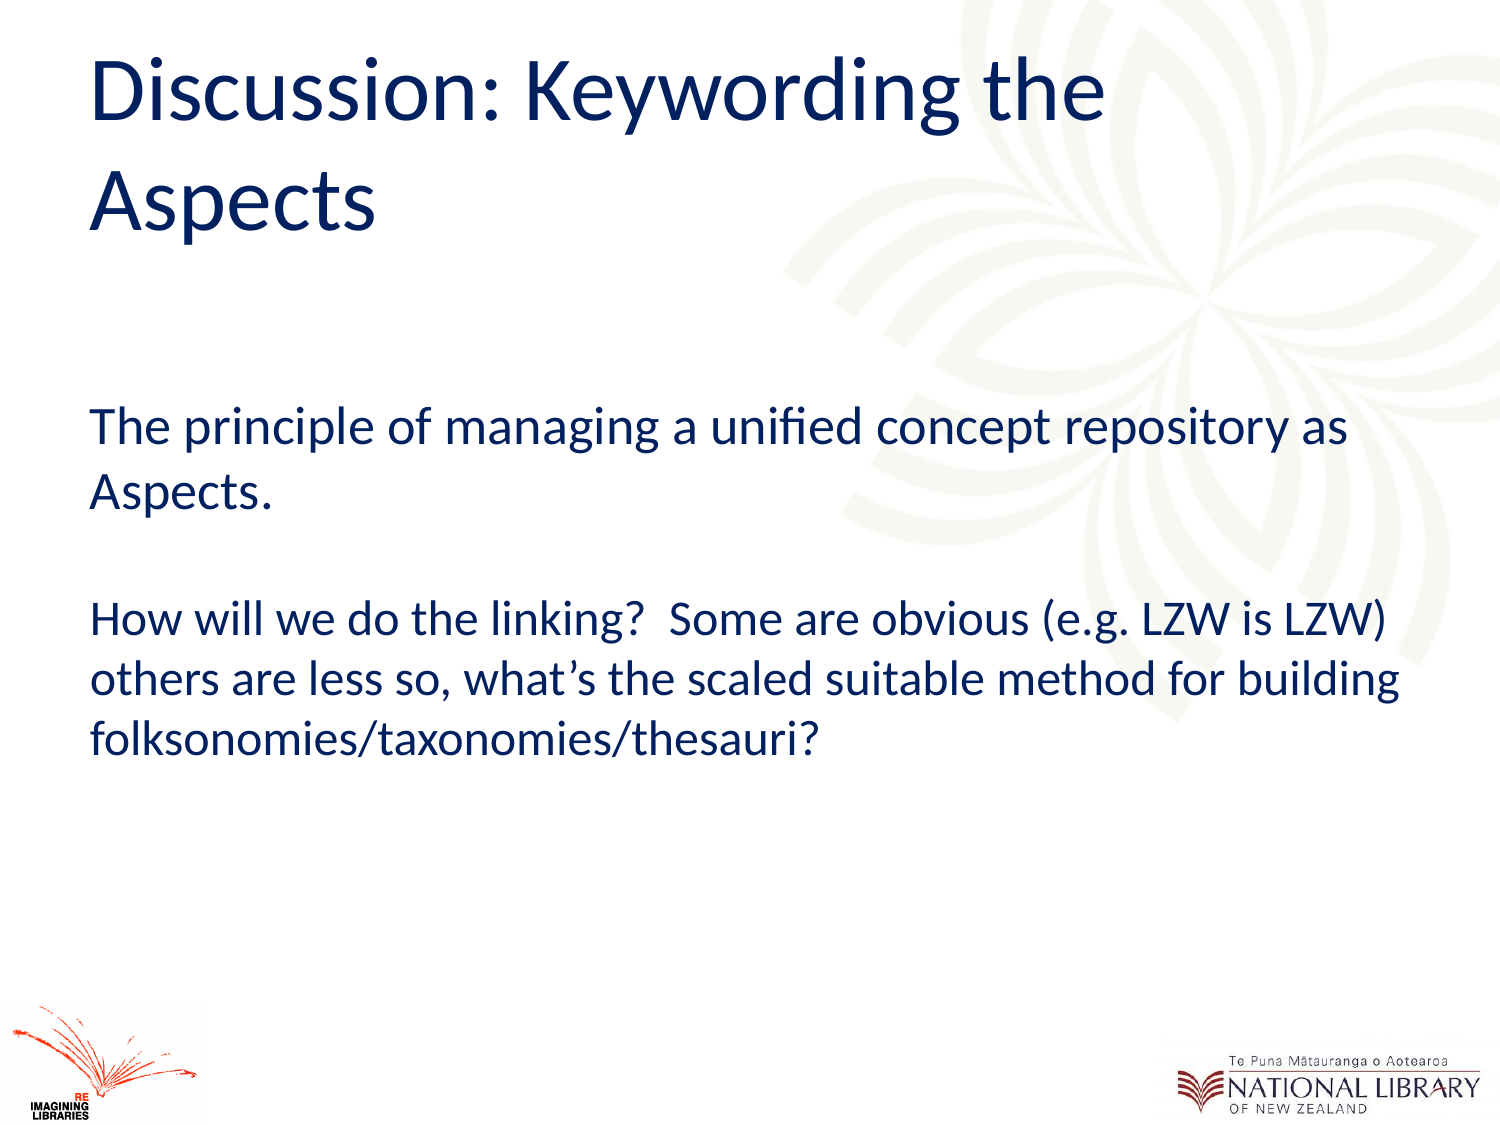

Discussion: Keywording the Aspects
The principle of managing a unified concept repository as Aspects.
How will we do the linking? Some are obvious (e.g. LZW is LZW) others are less so, what’s the scaled suitable method for building folksonomies/taxonomies/thesauri?